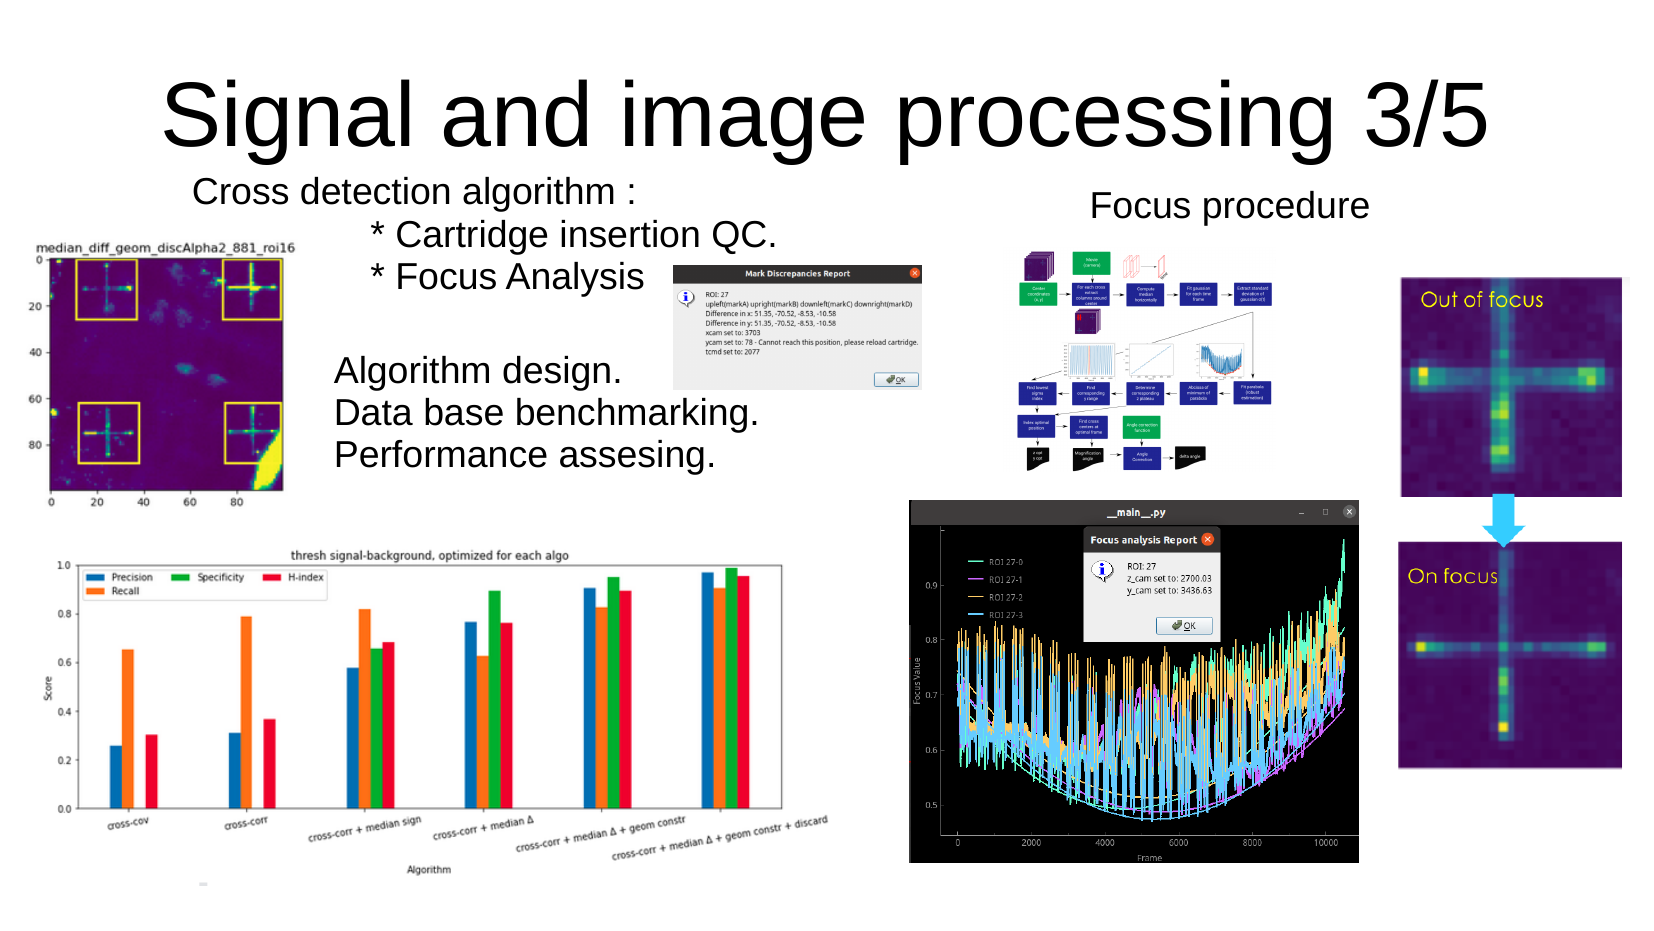

# Signal and image processing 3/5
Cross detection algorithm :
 * Cartridge insertion QC.
 * Focus Analysis
Focus procedure
Algorithm design.
Data base benchmarking.
Performance assesing.